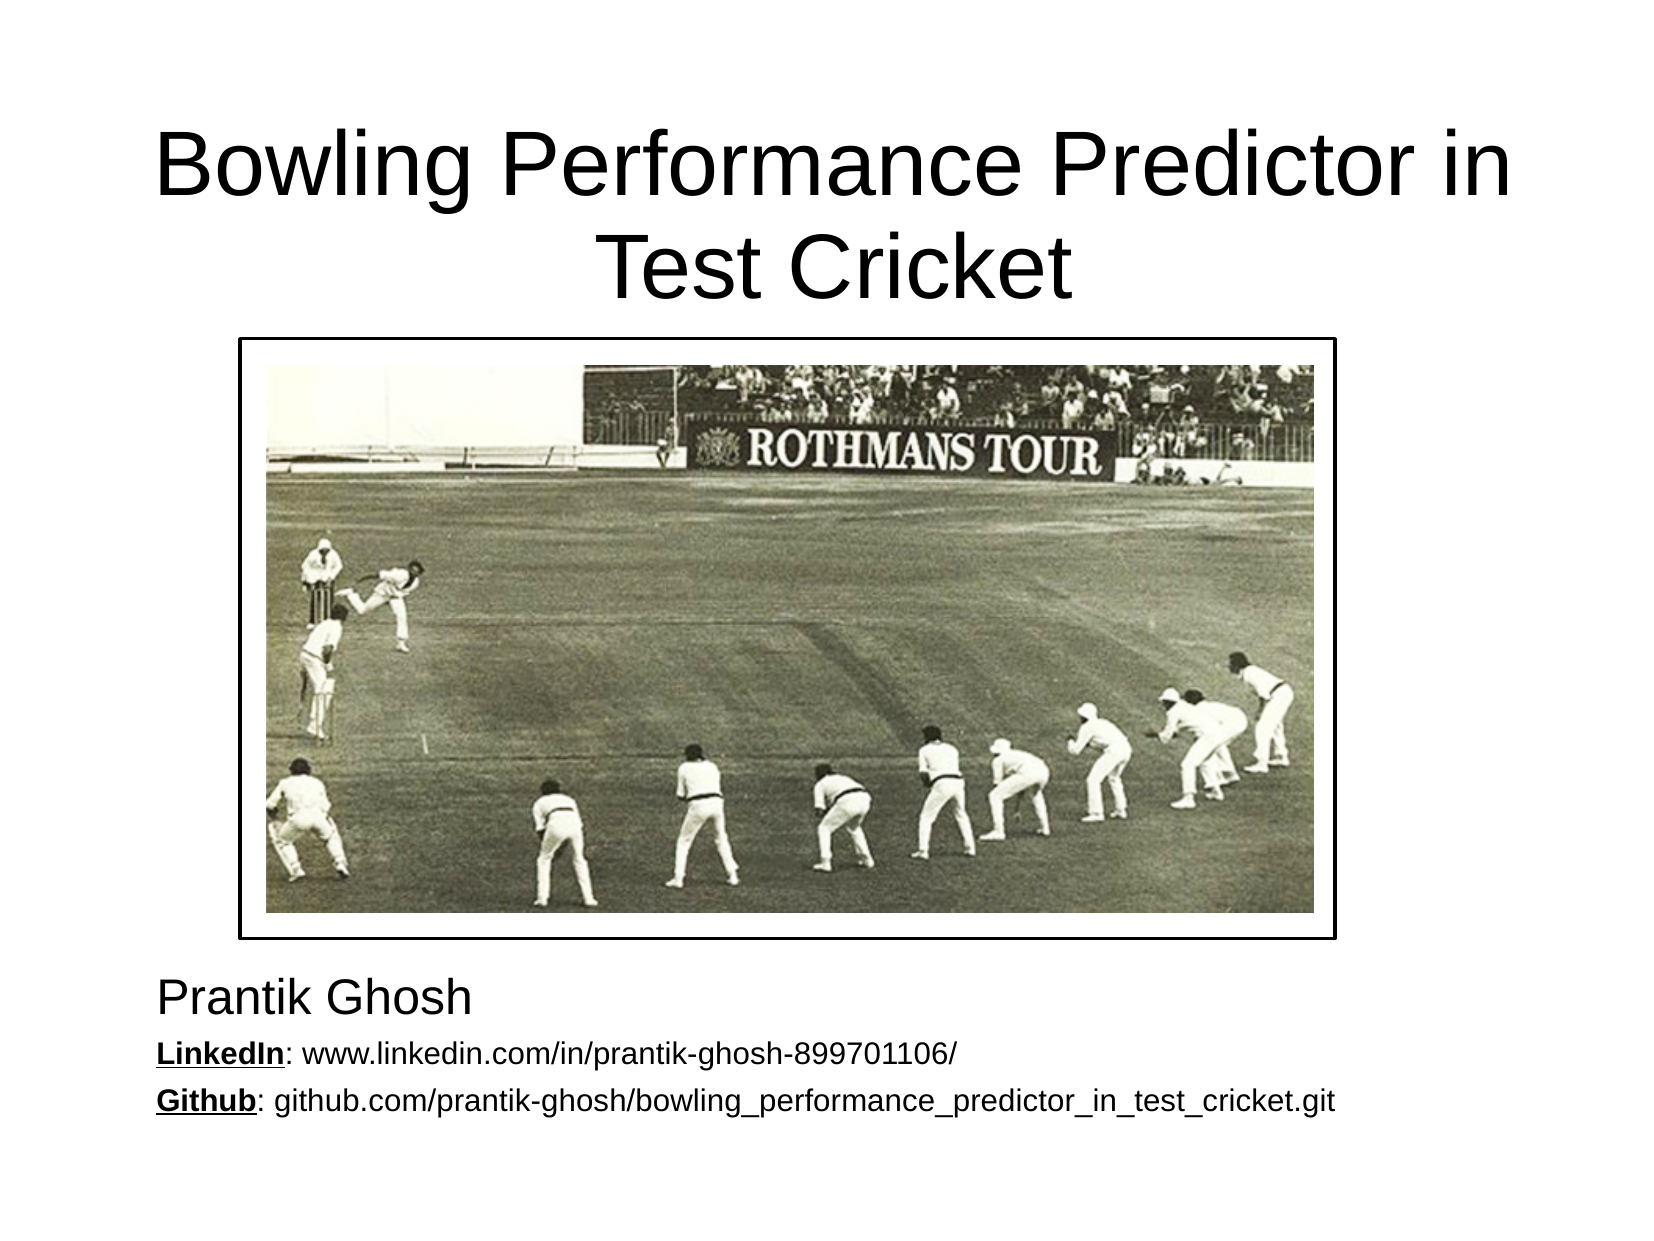

# Bowling Performance Predictor in Test Cricket
Prantik Ghosh
LinkedIn: www.linkedin.com/in/prantik-ghosh-899701106/
Github: github.com/prantik-ghosh/bowling_performance_predictor_in_test_cricket.git